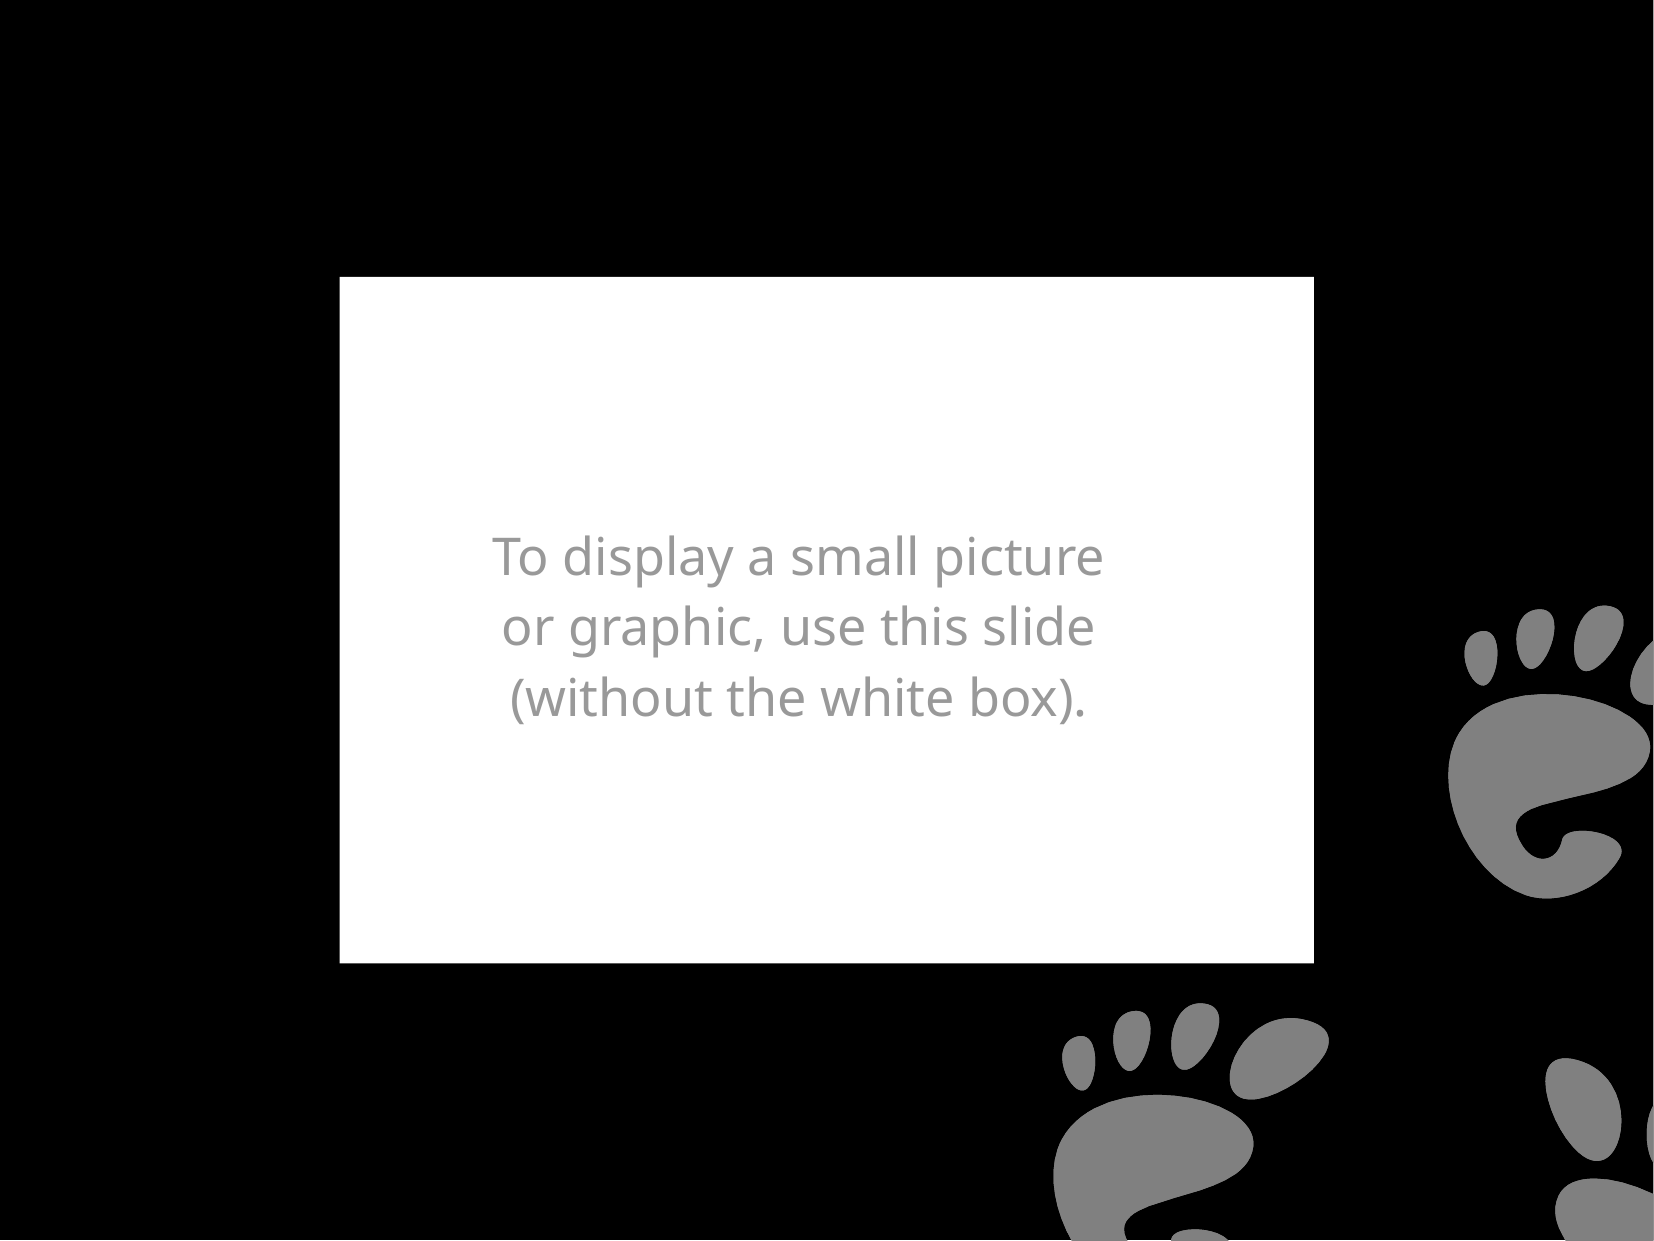

To display a small picture or graphic, use this slide
(without the white box).